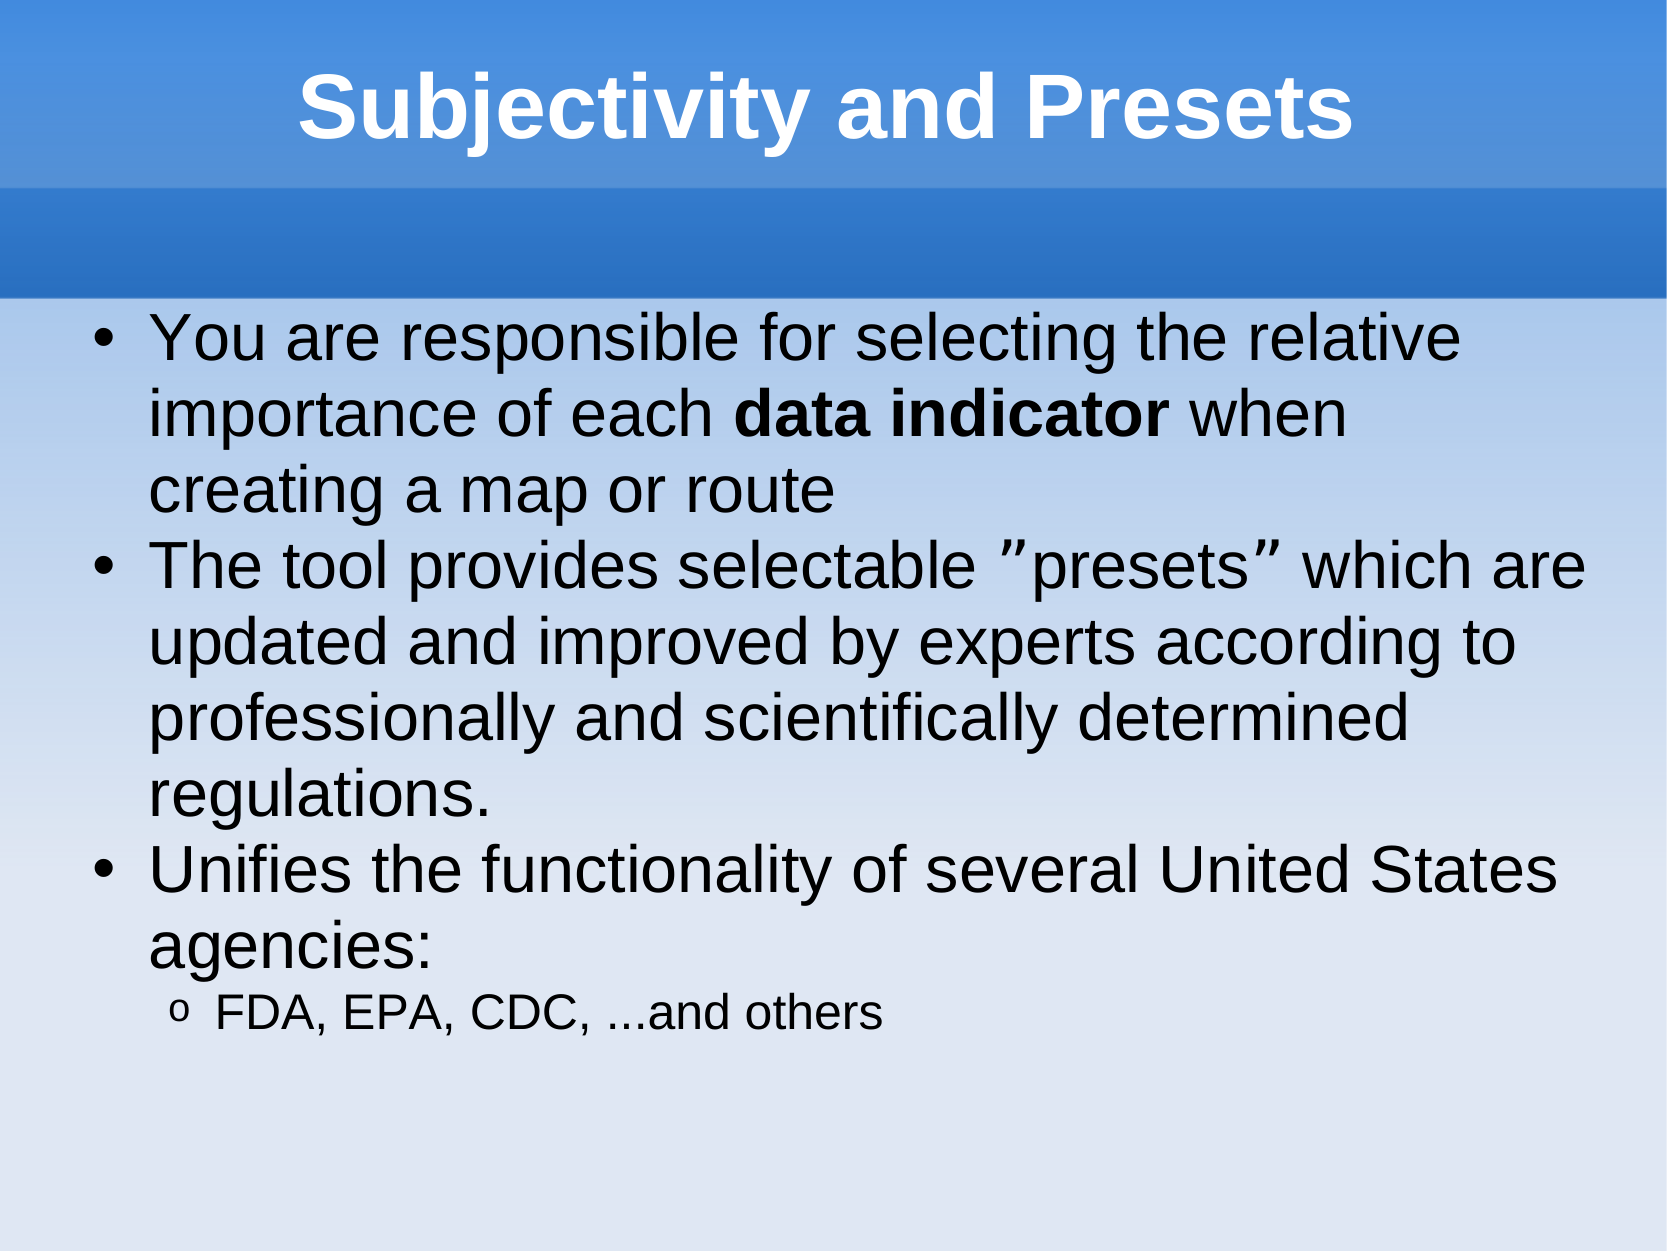

# Subjectivity and Presets
You are responsible for selecting the relative importance of each data indicator when creating a map or route
The tool provides selectable ”presets” which are updated and improved by experts according to professionally and scientifically determined regulations.
Unifies the functionality of several United States agencies:
FDA, EPA, CDC, ...and others